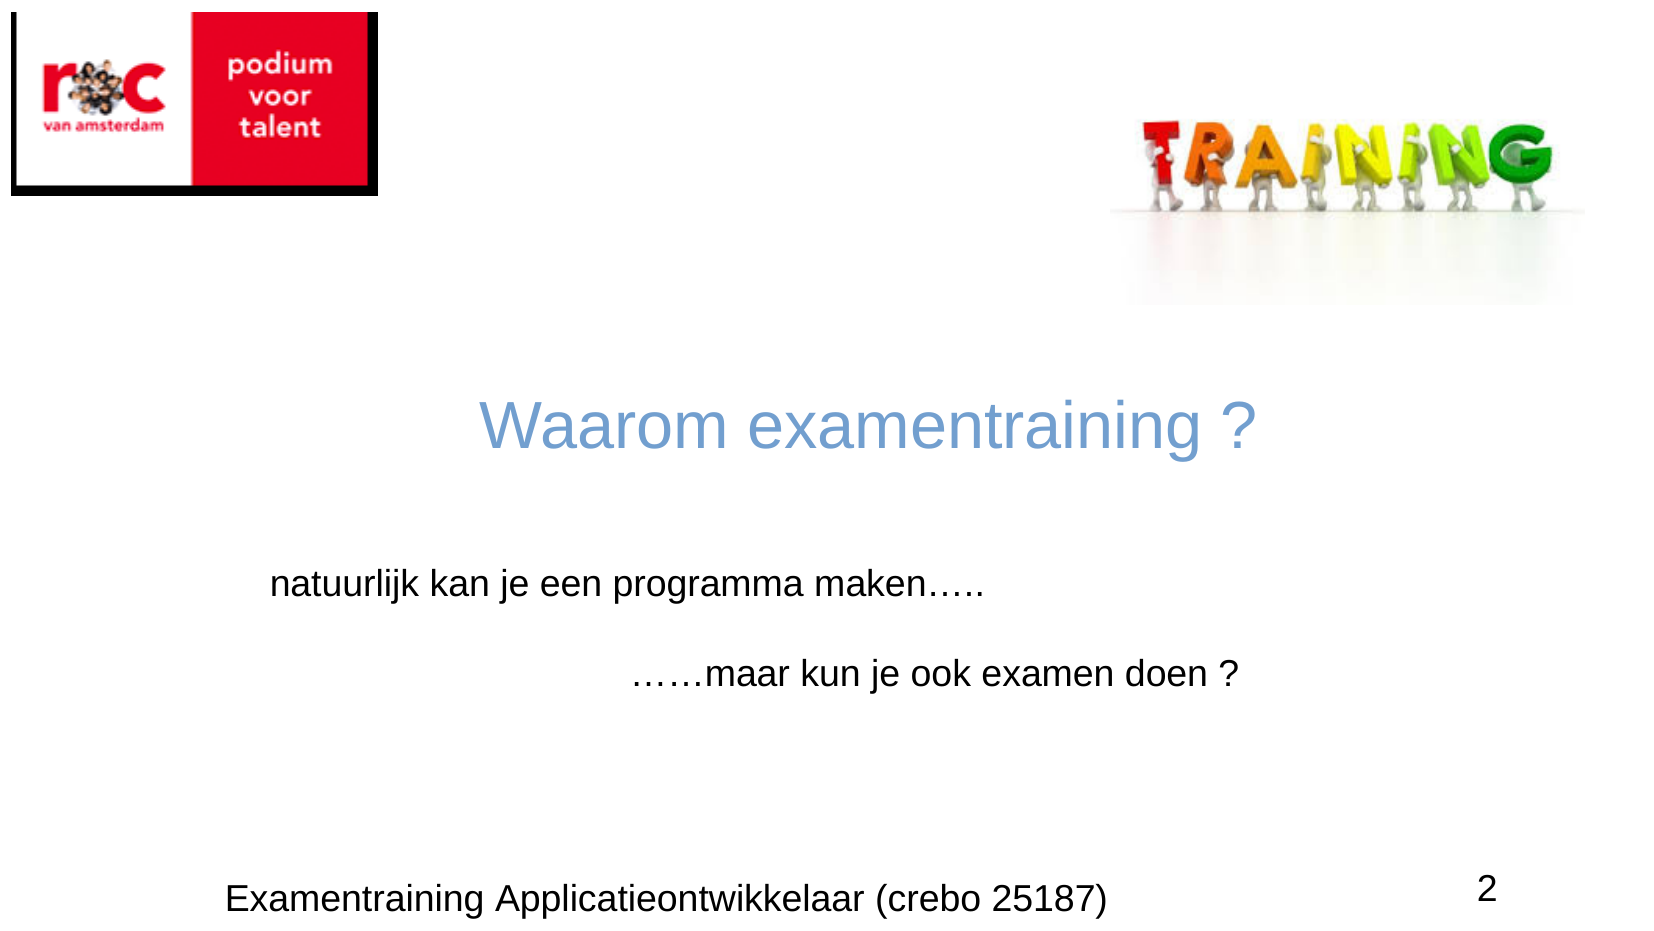

Waarom examentraining ?
natuurlijk kan je een programma maken…..
……maar kun je ook examen doen ?
Examentraining Applicatieontwikkelaar (crebo 25187)